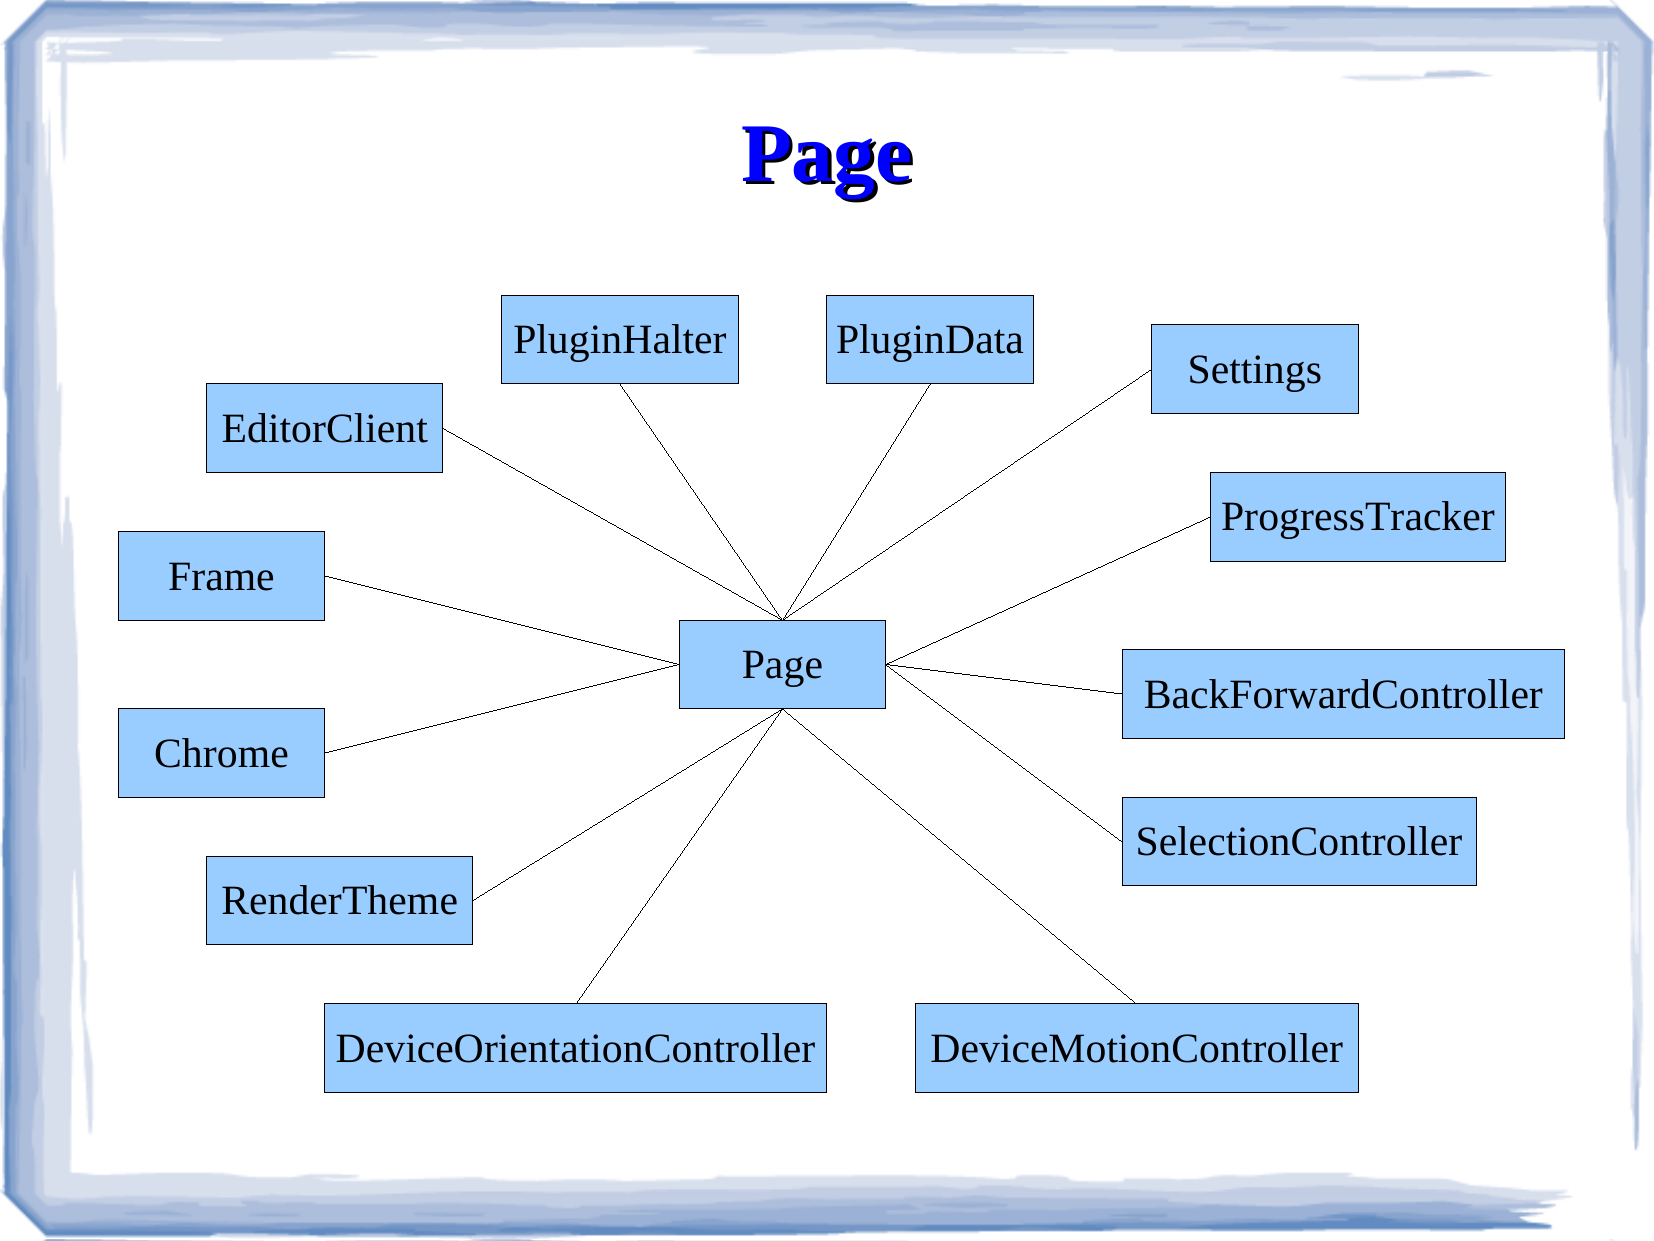

# Page
PluginHalter
PluginData
Settings
EditorClient
ProgressTracker
Frame
Page
BackForwardController
Chrome
SelectionController
RenderTheme
DeviceOrientationController
DeviceMotionController